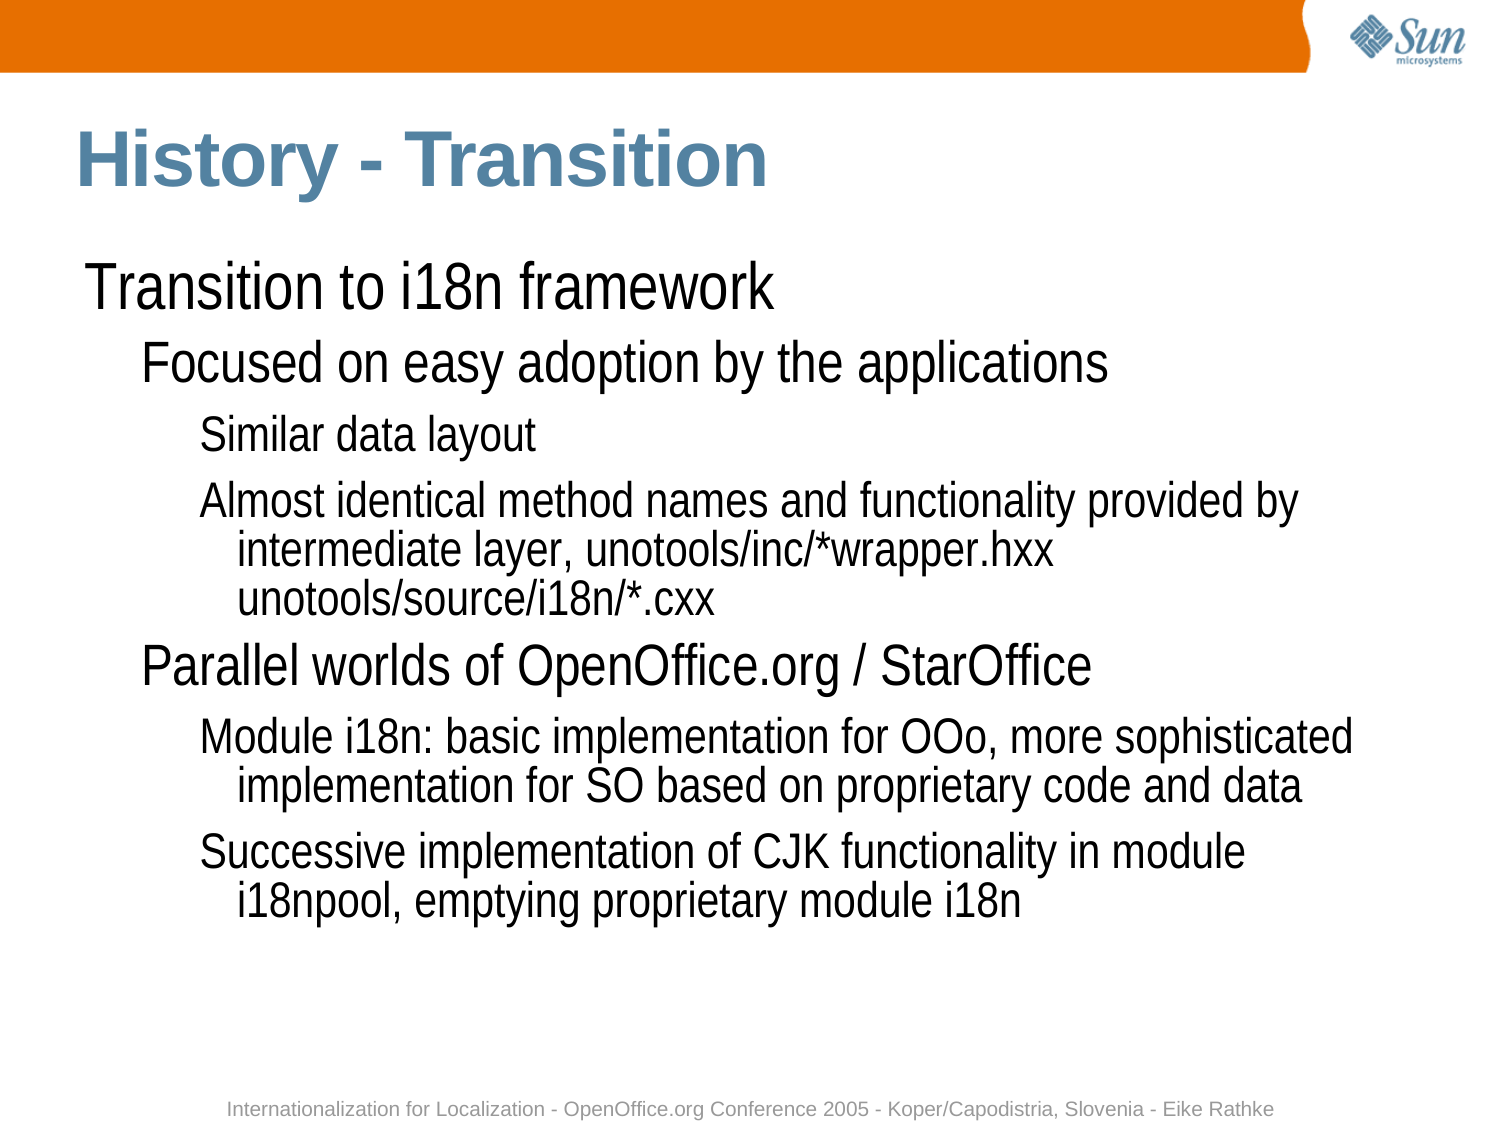

# History - Transition
Transition to i18n framework
Focused on easy adoption by the applications
Similar data layout
Almost identical method names and functionality provided by intermediate layer, unotools/inc/*wrapper.hxx unotools/source/i18n/*.cxx
Parallel worlds of OpenOffice.org / StarOffice
Module i18n: basic implementation for OOo, more sophisticated implementation for SO based on proprietary code and data
Successive implementation of CJK functionality in module i18npool, emptying proprietary module i18n